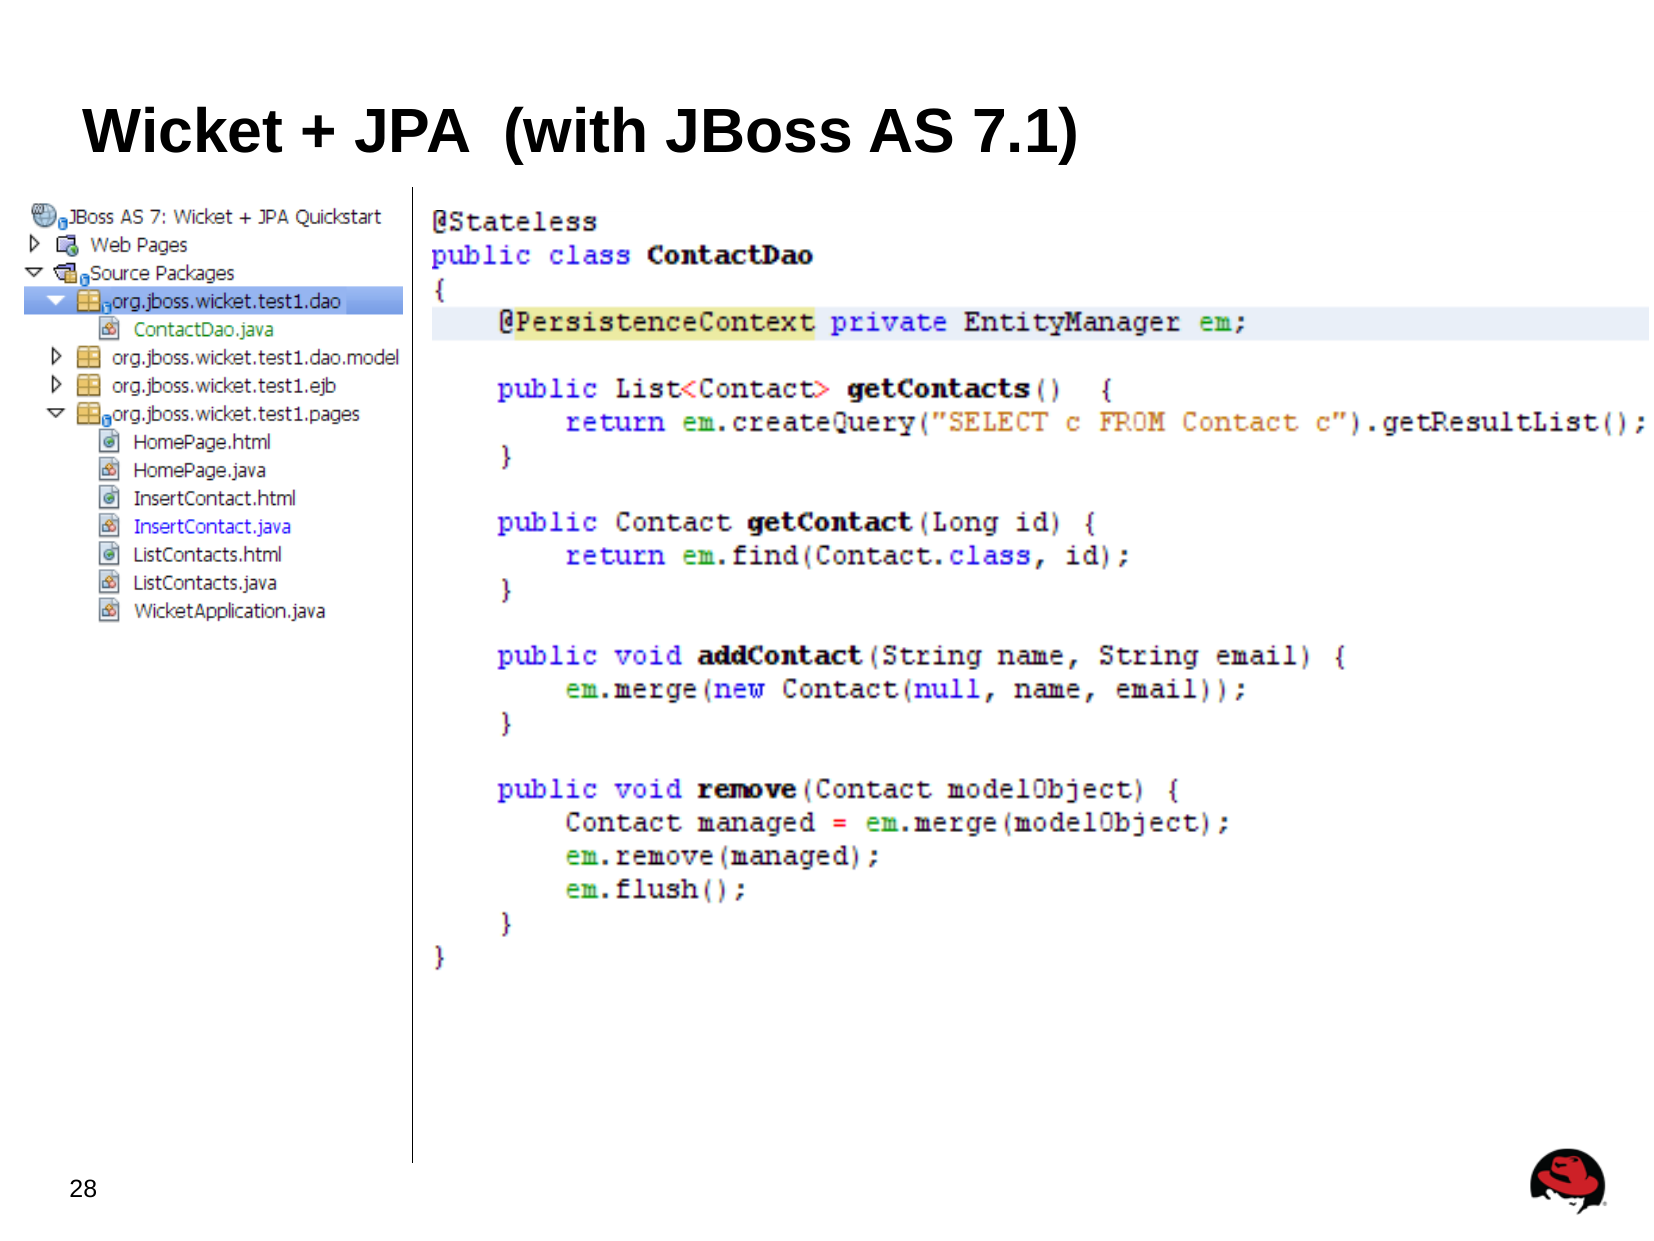

# Wicket + JPA (with JBoss AS 7.1)